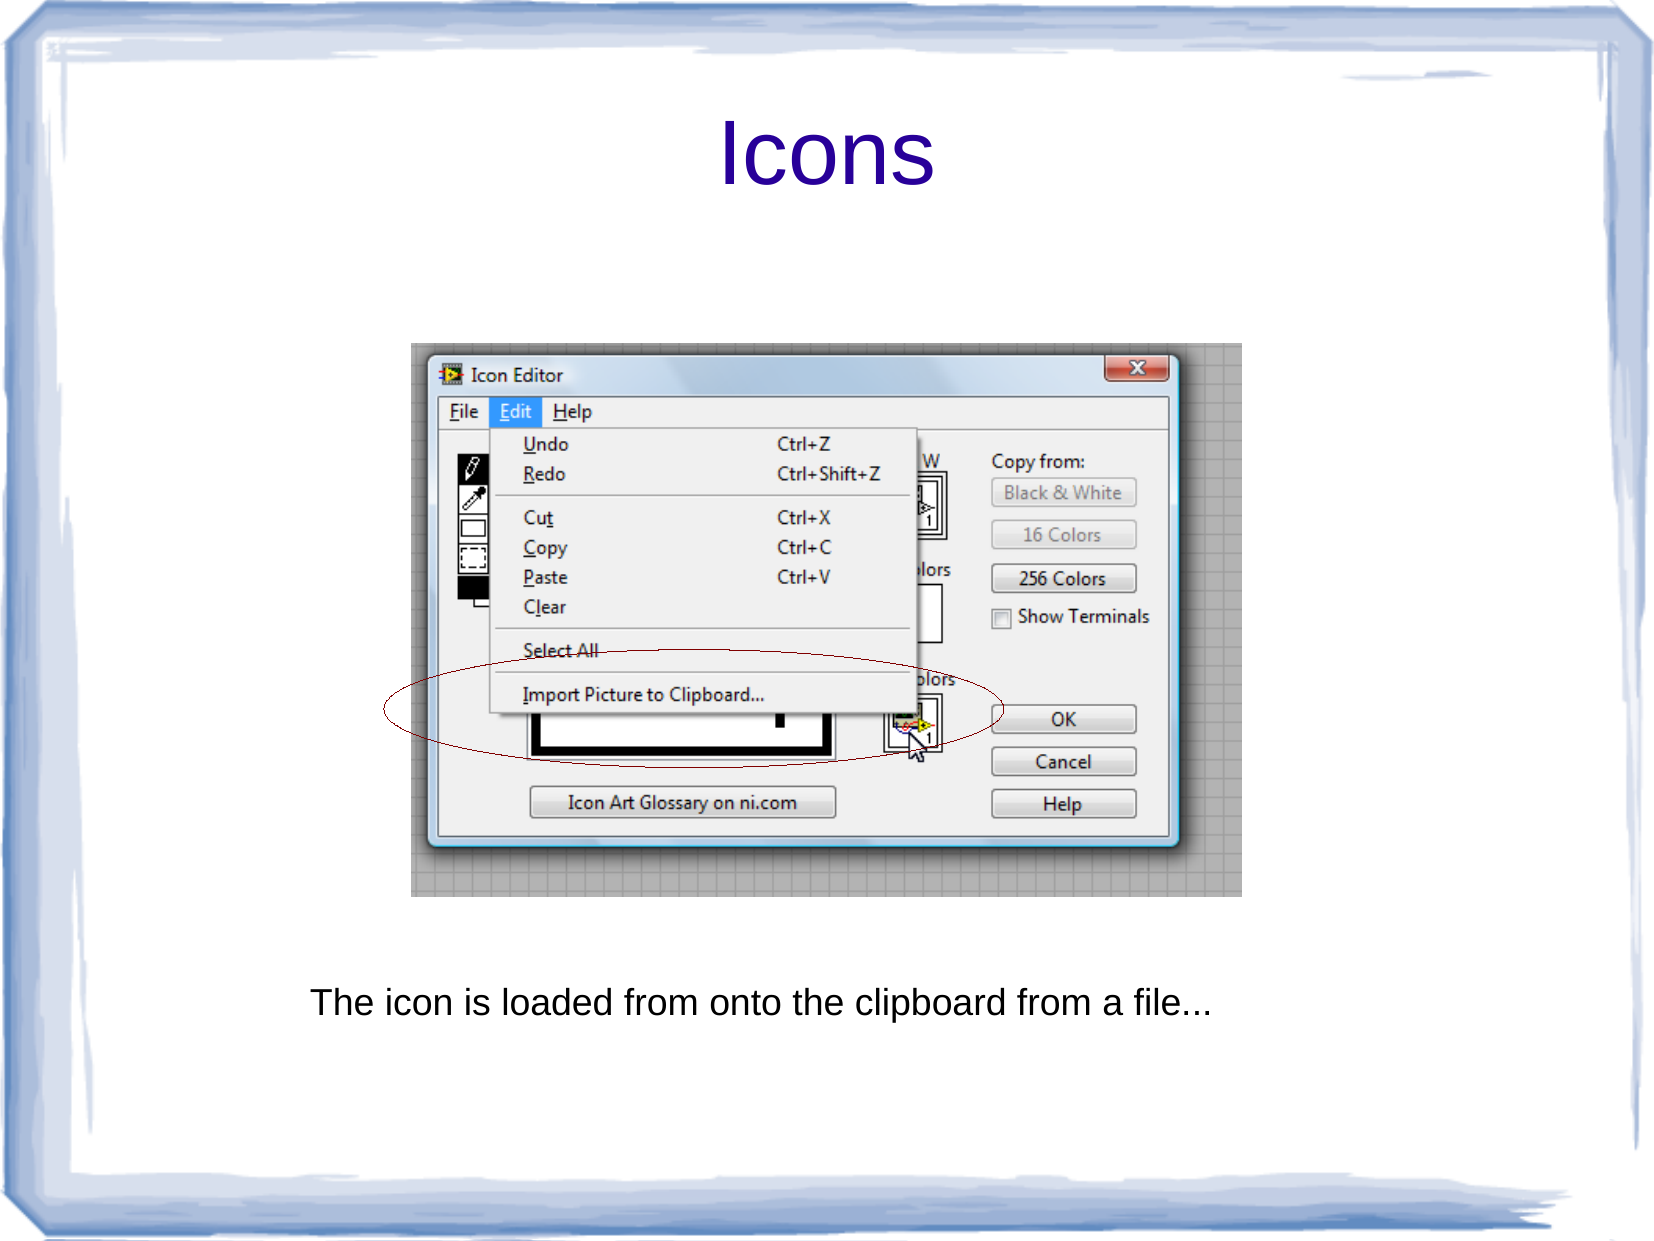

# Icons
The icon is loaded from onto the clipboard from a file...